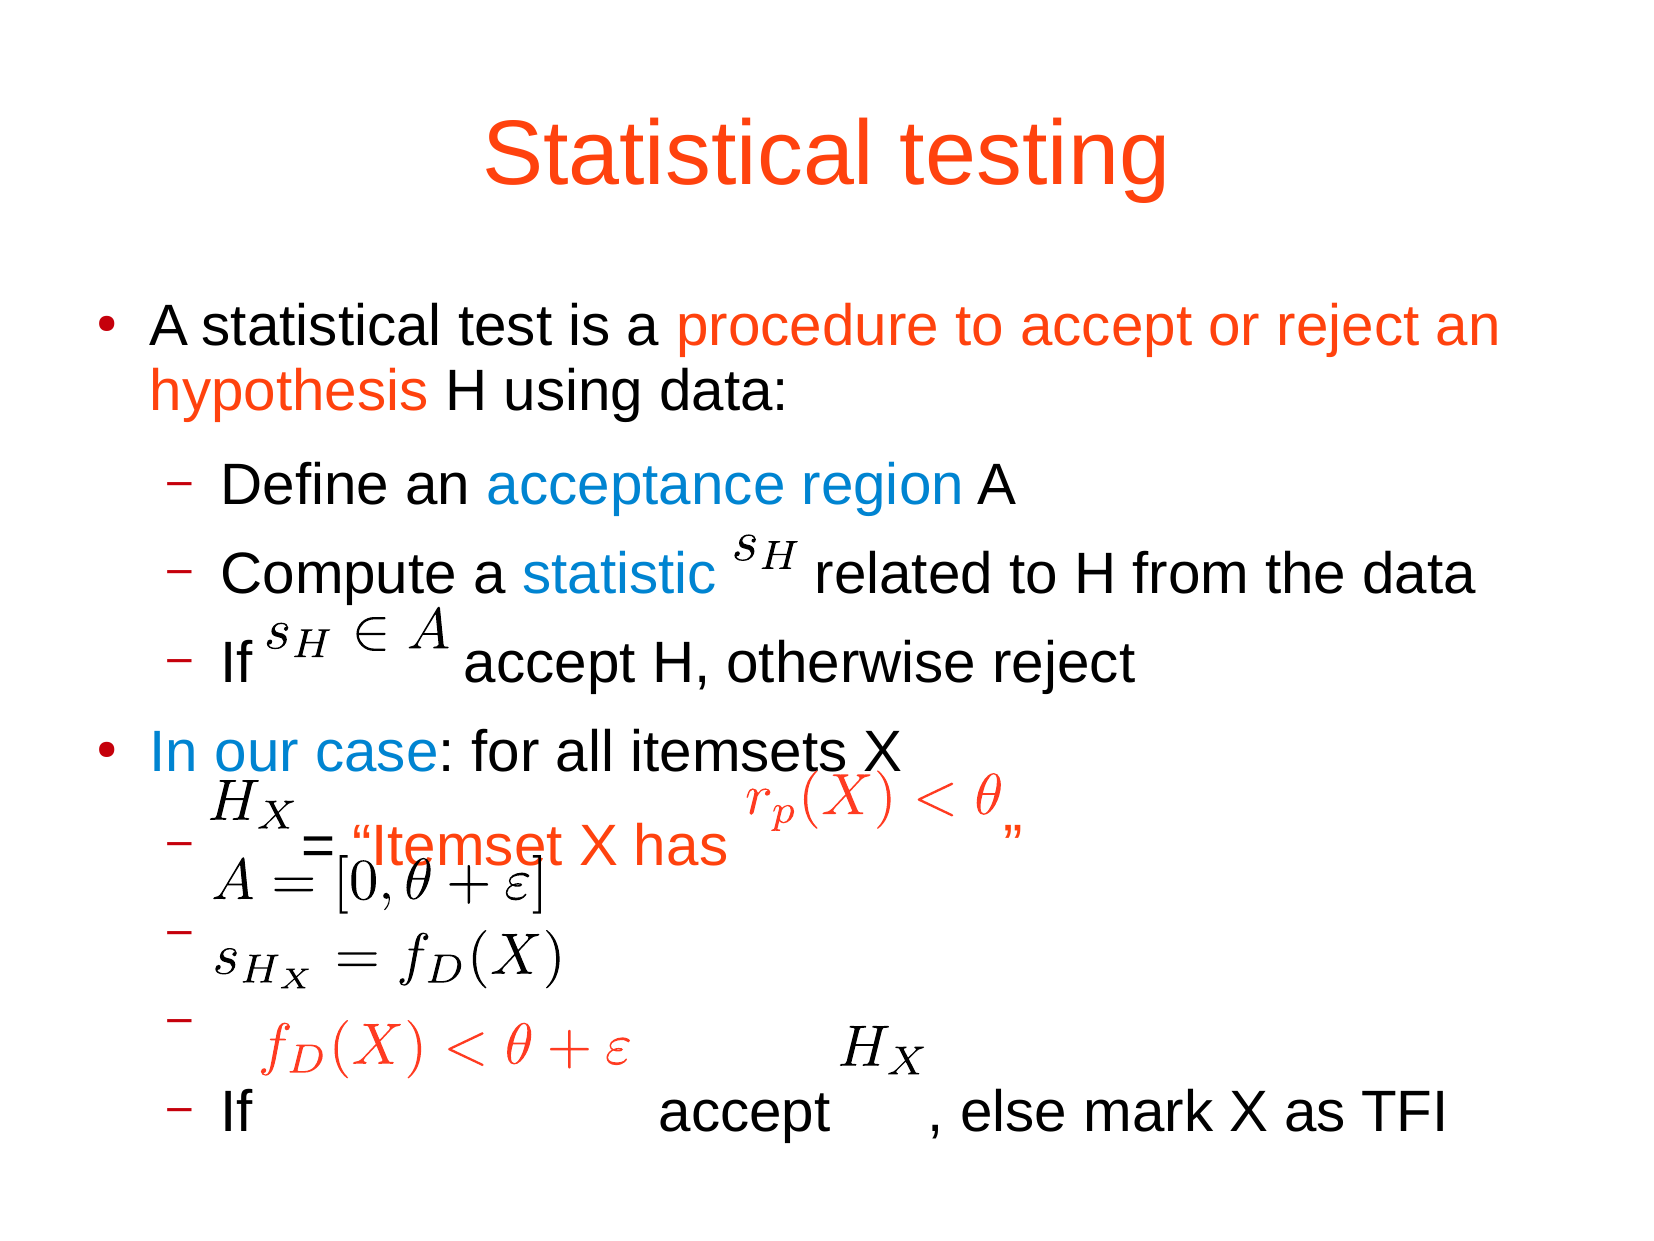

# Statistical testing
A statistical test is a procedure to accept or reject an hypothesis H using data:
Define an acceptance region A
Compute a statistic related to H from the data
If accept H, otherwise reject
In our case: for all itemsets X
 = “Itemset X has ”
If accept , else mark X as TFI